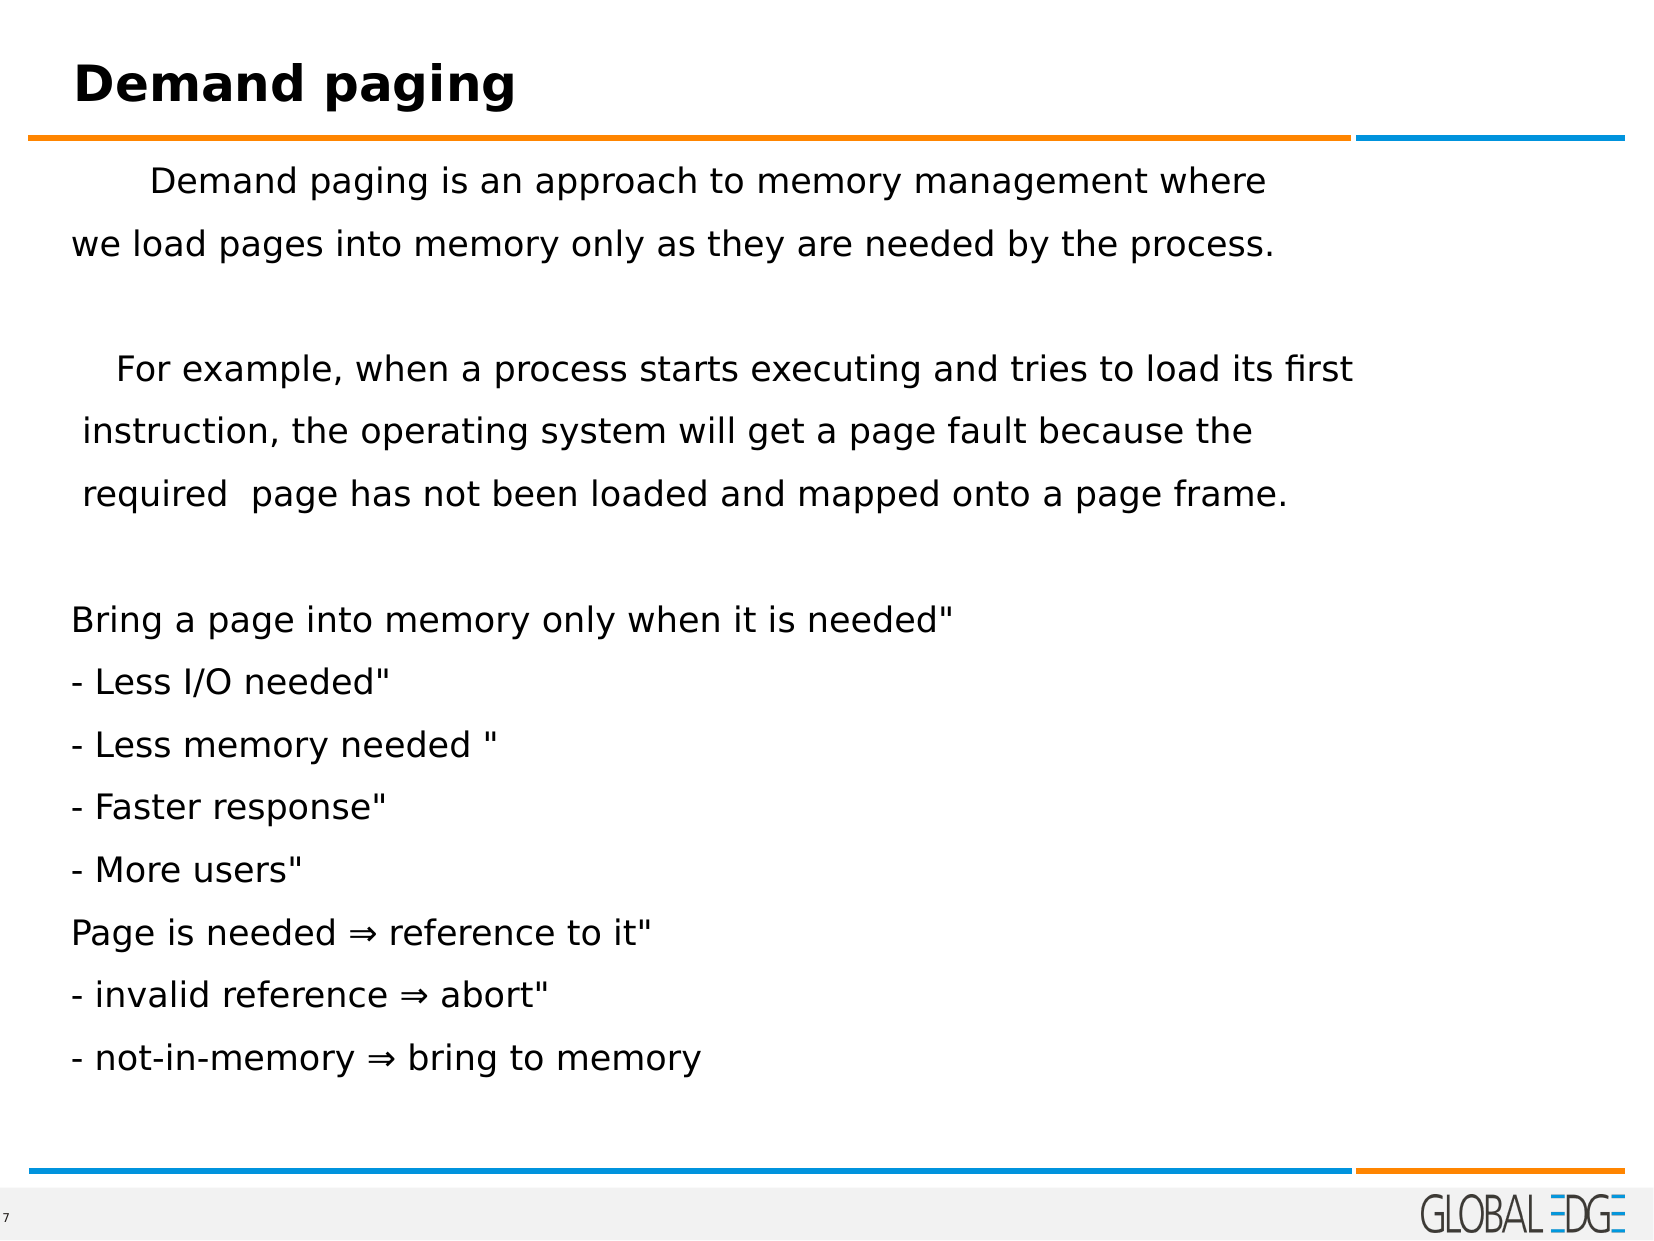

Demand paging
 Demand paging is an approach to memory management where
we load pages into memory only as they are needed by the process.
 For example, when a process starts executing and tries to load its first
 instruction, the operating system will get a page fault because the
 required page has not been loaded and mapped onto a page frame.
Bring a page into memory only when it is needed"
- Less I/O needed"
- Less memory needed "
- Faster response"
- More users"
Page is needed ⇒ reference to it"
- invalid reference ⇒ abort"
- not-in-memory ⇒ bring to memory
7